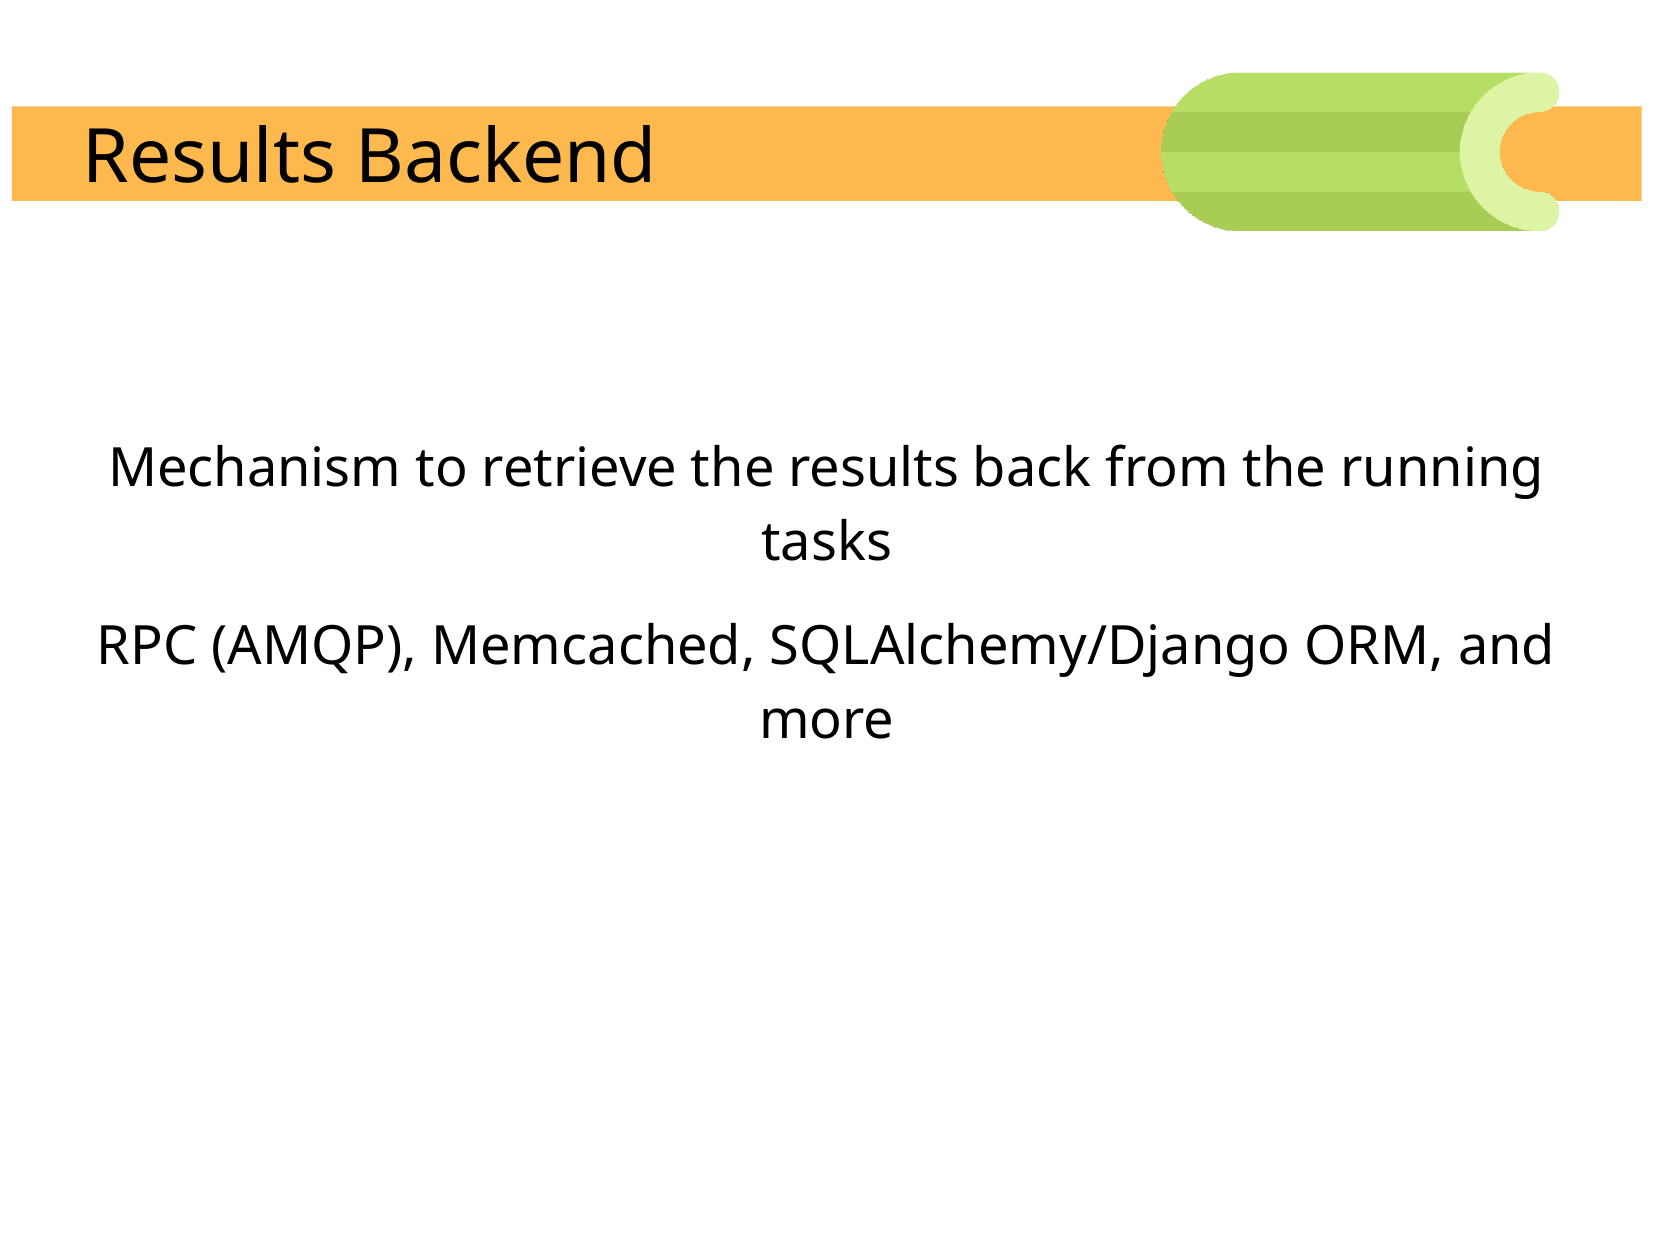

# Results Backend
Mechanism to retrieve the results back from the running tasks
RPC (AMQP), Memcached, SQLAlchemy/Django ORM, and more